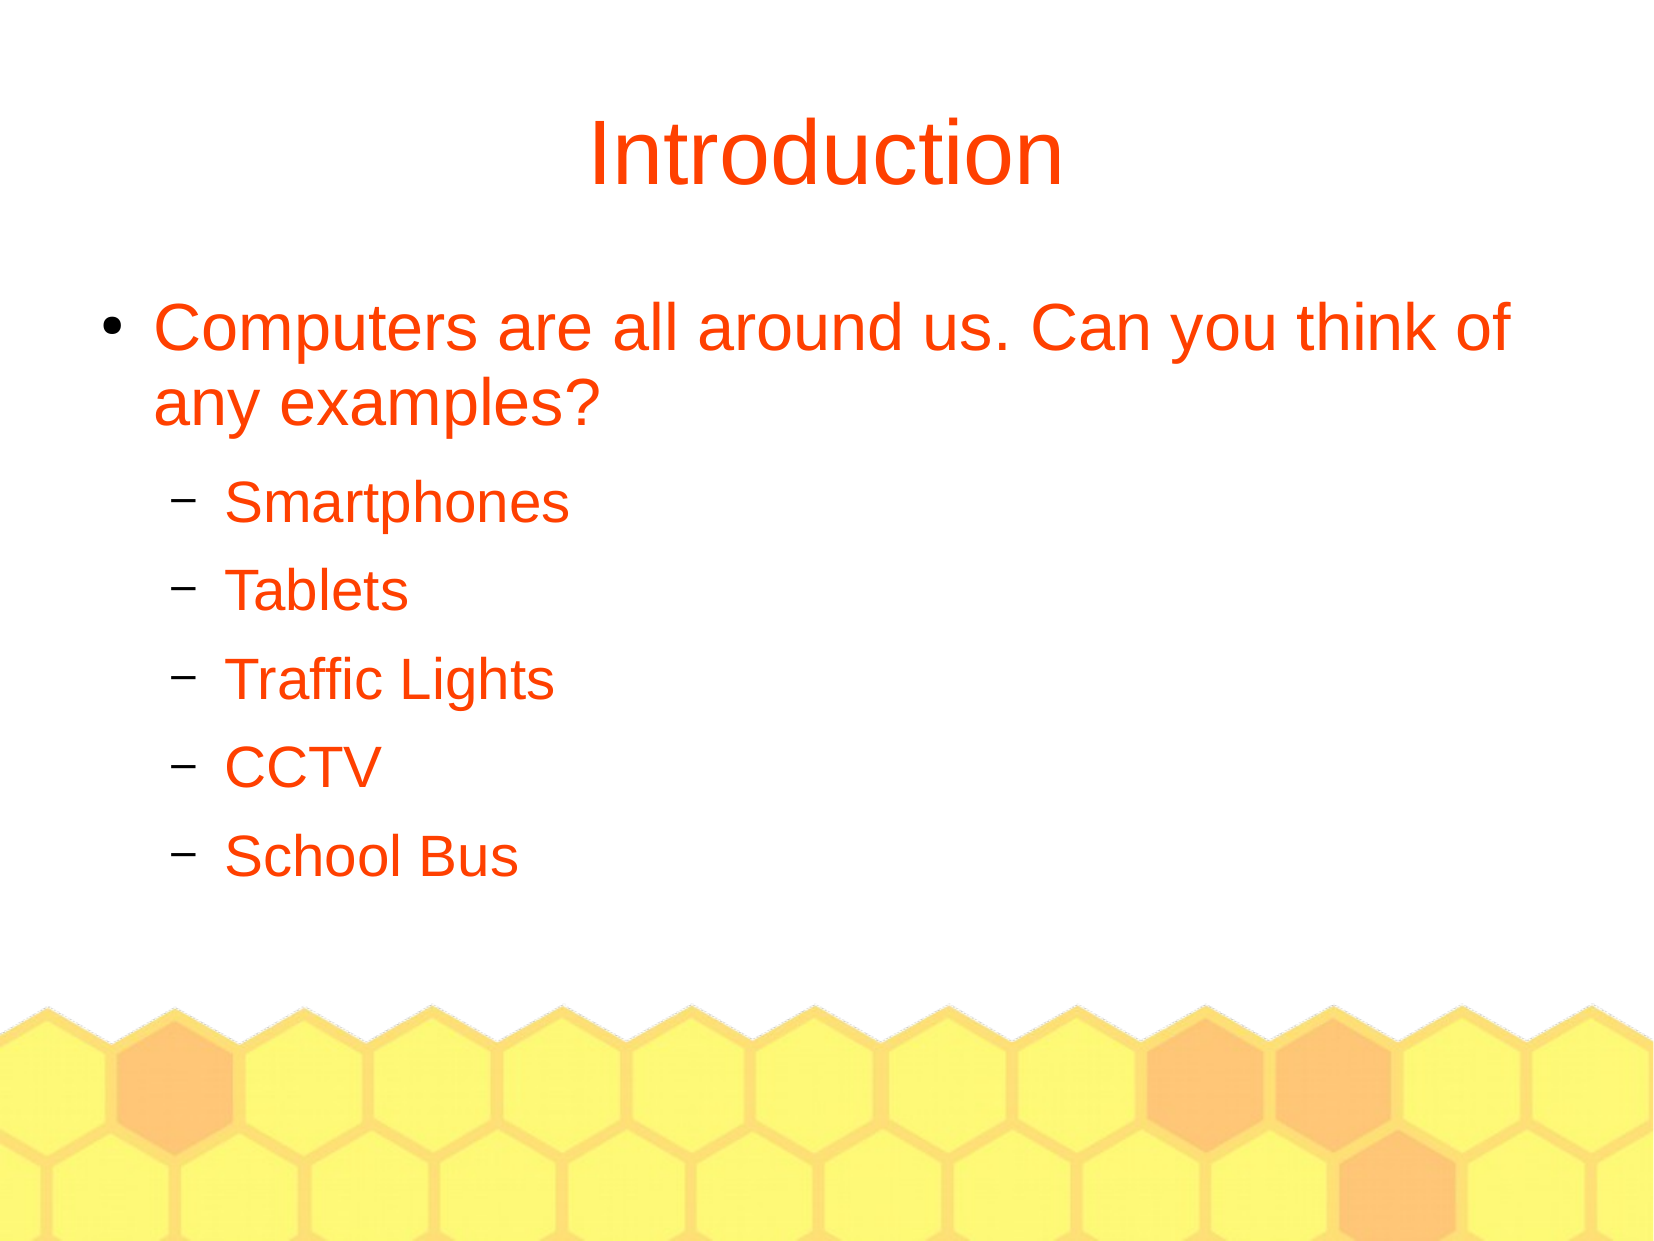

# Introduction
Computers are all around us. Can you think of any examples?
Smartphones
Tablets
Traffic Lights
CCTV
School Bus